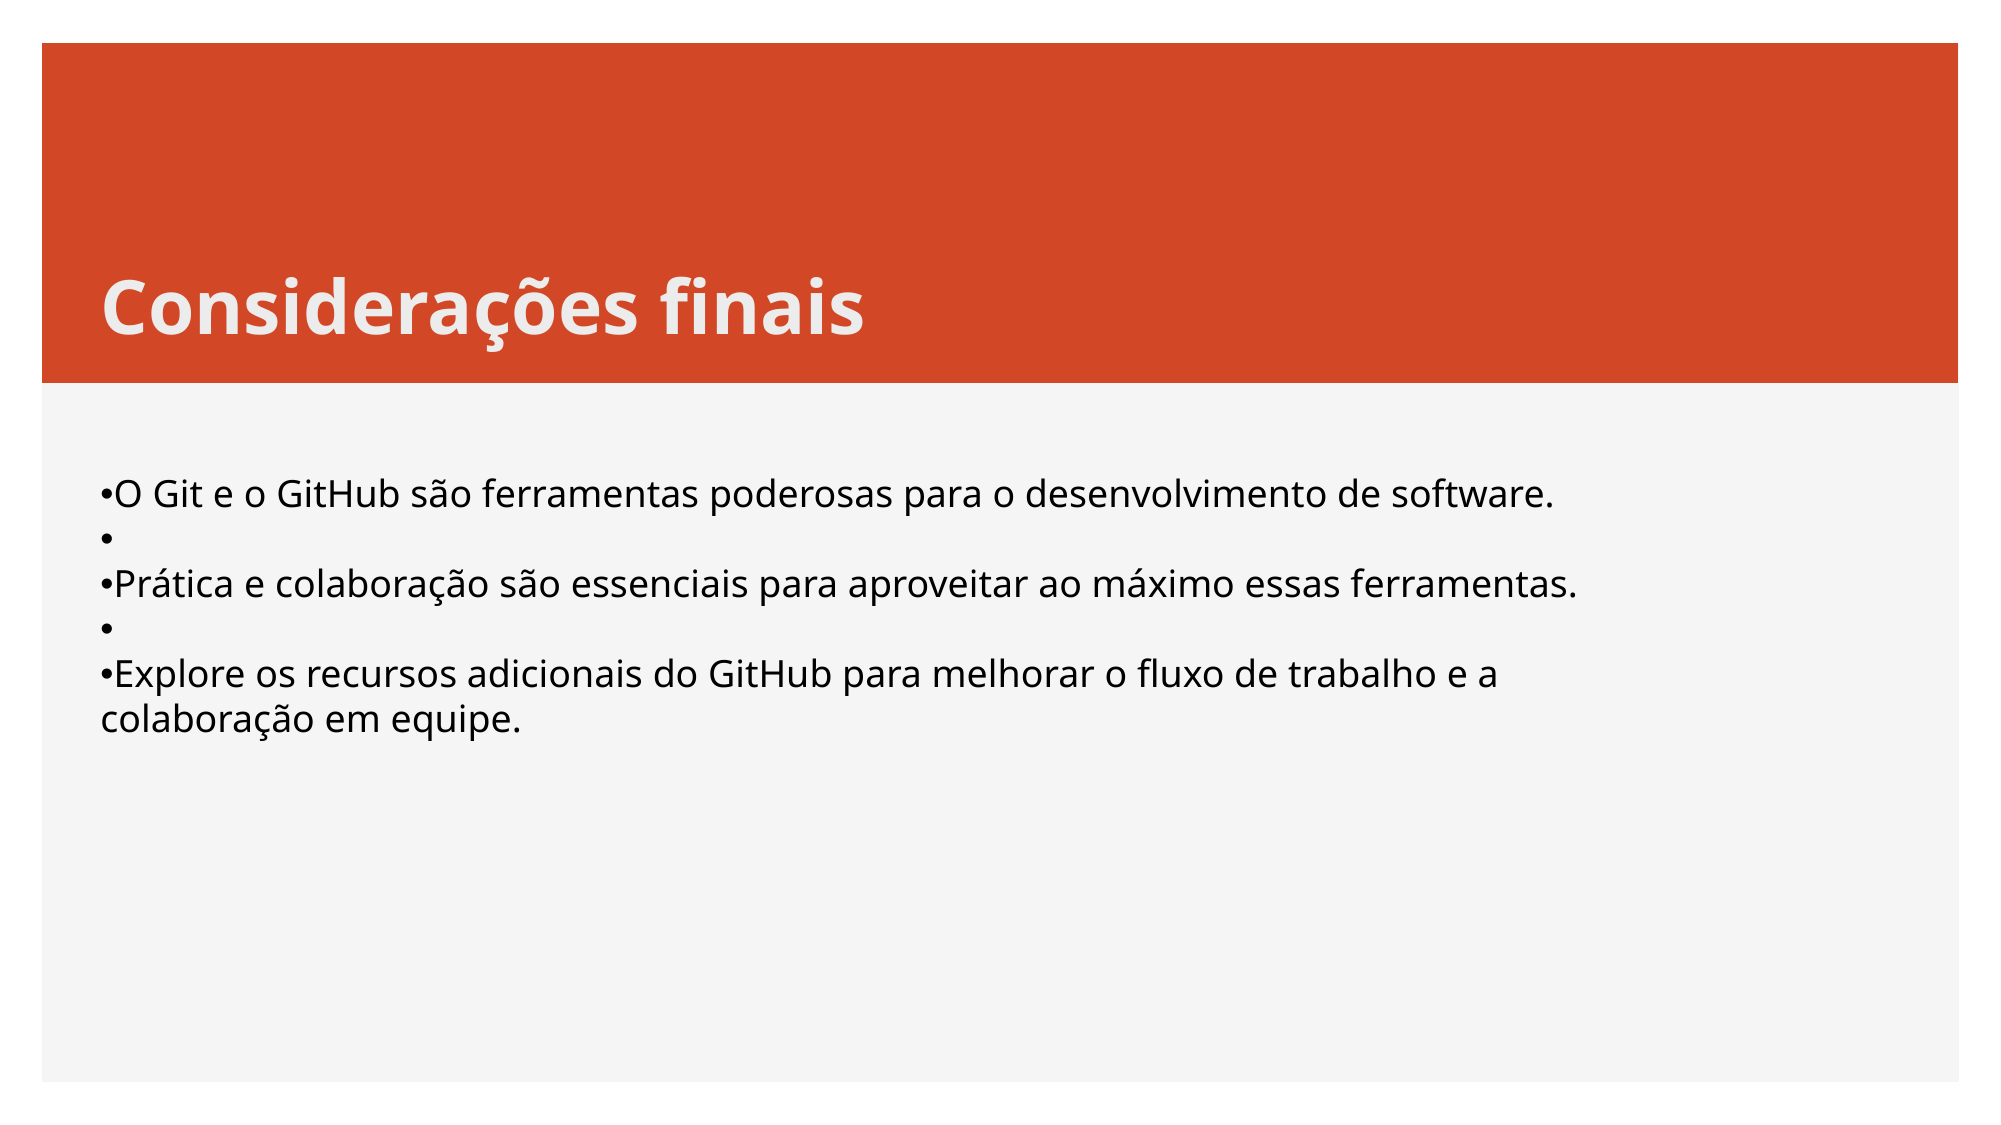

# Considerações finais
O Git e o GitHub são ferramentas poderosas para o desenvolvimento de software.
Prática e colaboração são essenciais para aproveitar ao máximo essas ferramentas.
Explore os recursos adicionais do GitHub para melhorar o fluxo de trabalho e a colaboração em equipe.